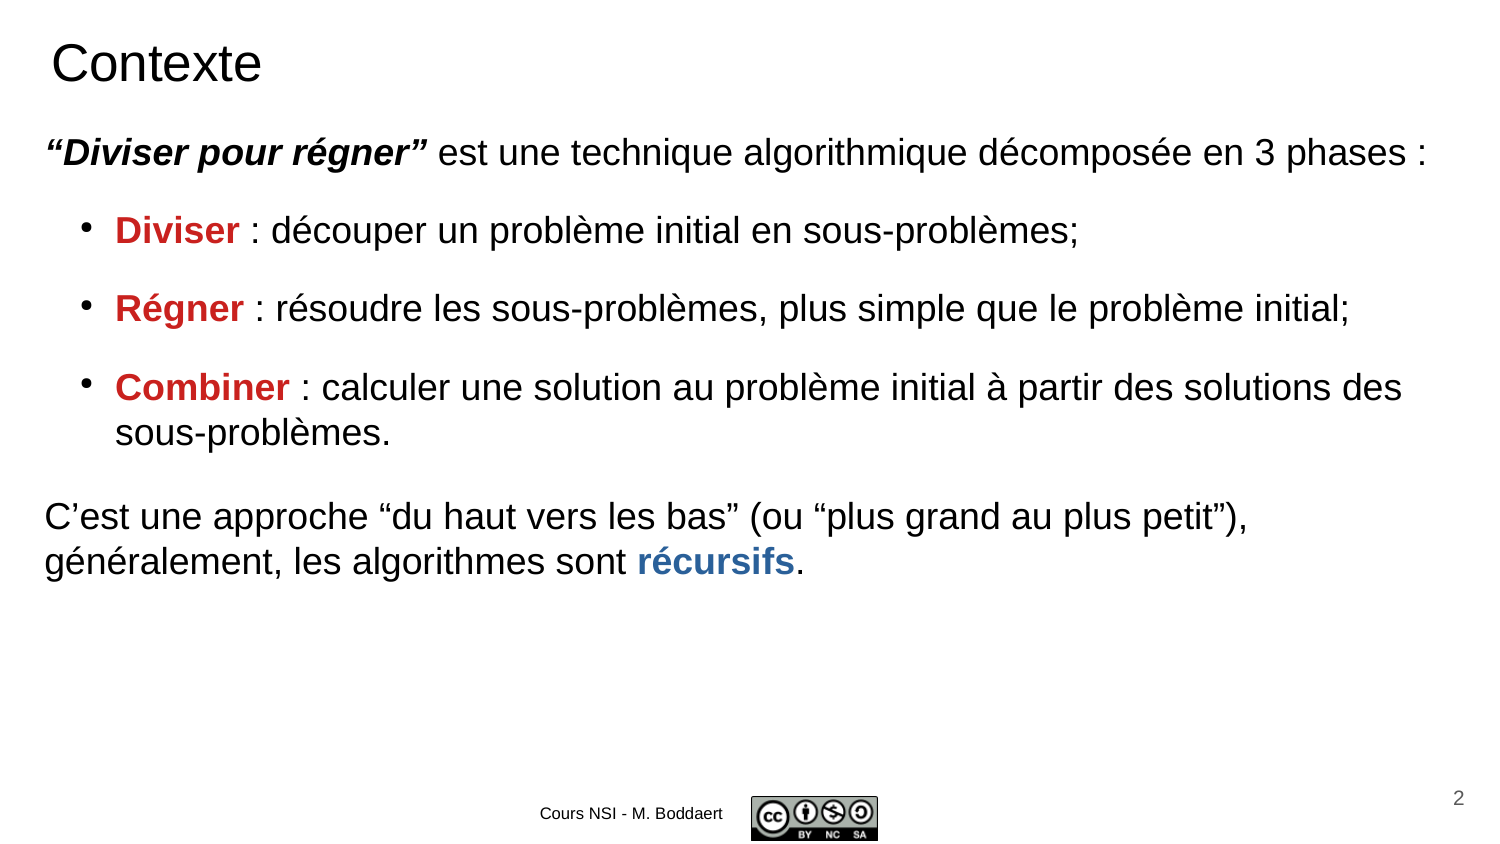

# Contexte
“Diviser pour régner” est une technique algorithmique décomposée en 3 phases :
Diviser : découper un problème initial en sous-problèmes;
Régner : résoudre les sous-problèmes, plus simple que le problème initial;
Combiner : calculer une solution au problème initial à partir des solutions des sous-problèmes.
C’est une approche “du haut vers les bas” (ou “plus grand au plus petit”), généralement, les algorithmes sont récursifs.
2